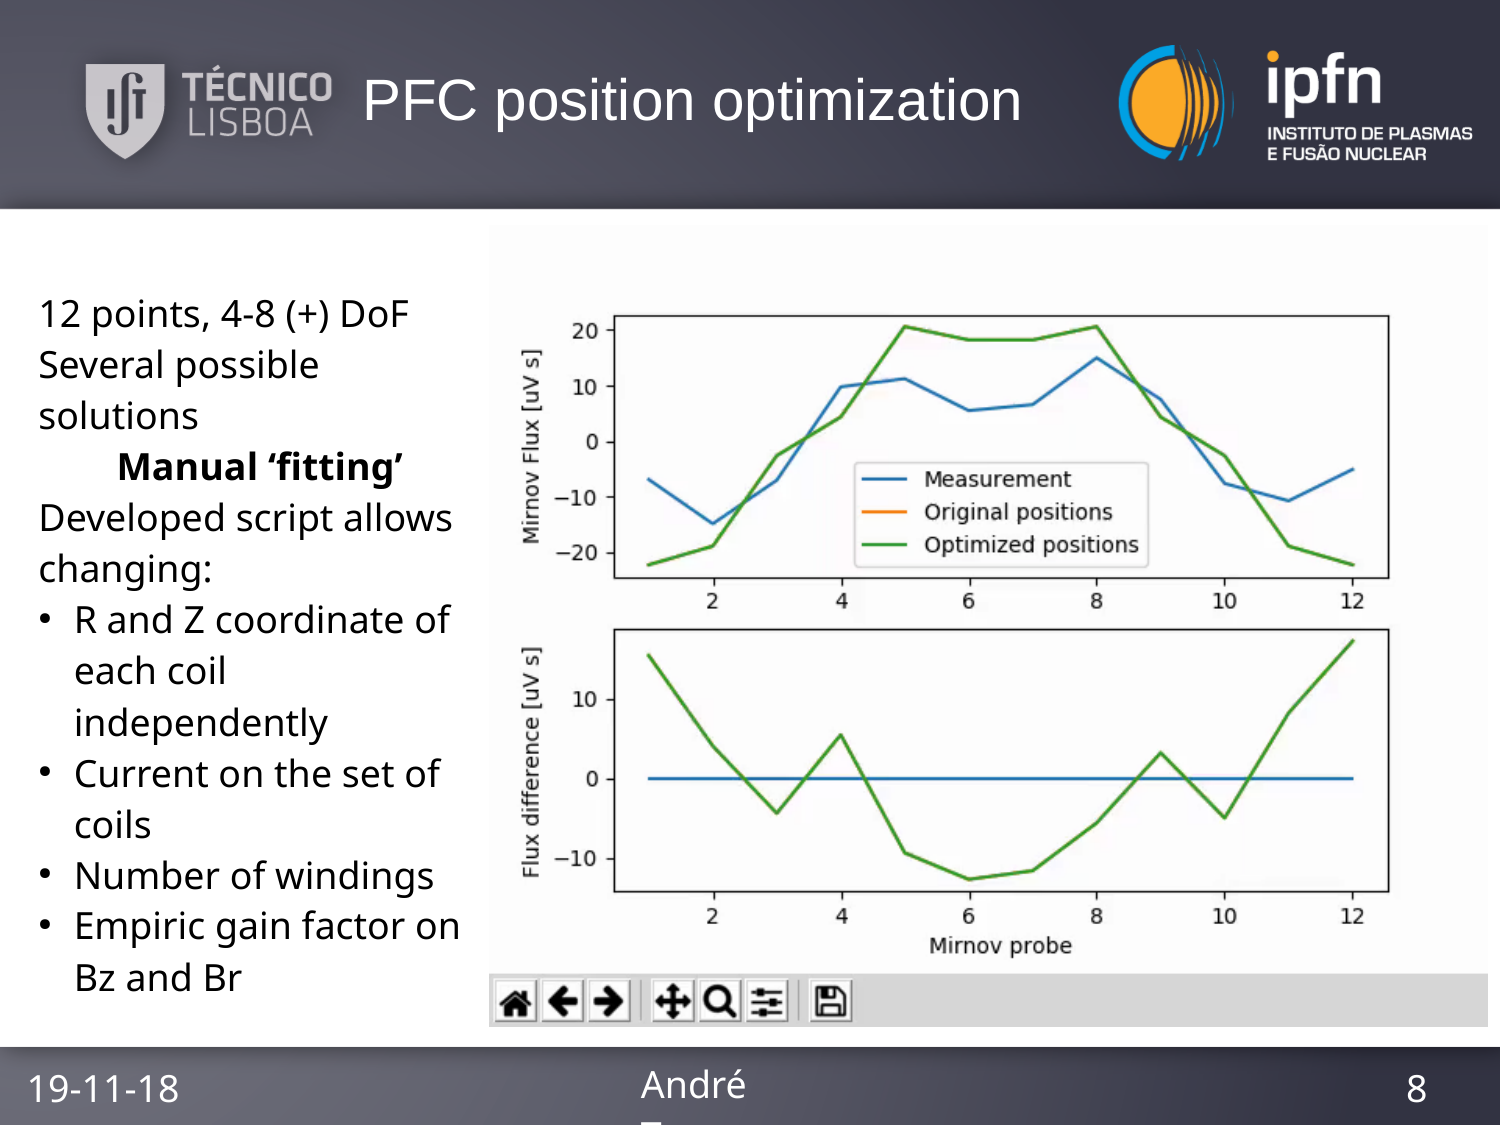

# PFC position optimization
12 points, 4-8 (+) DoF
Several possible solutions
Manual ‘fitting’
Developed script allows changing:
R and Z coordinate of each coil independently
Current on the set of coils
Number of windings
Empiric gain factor on Bz and Br